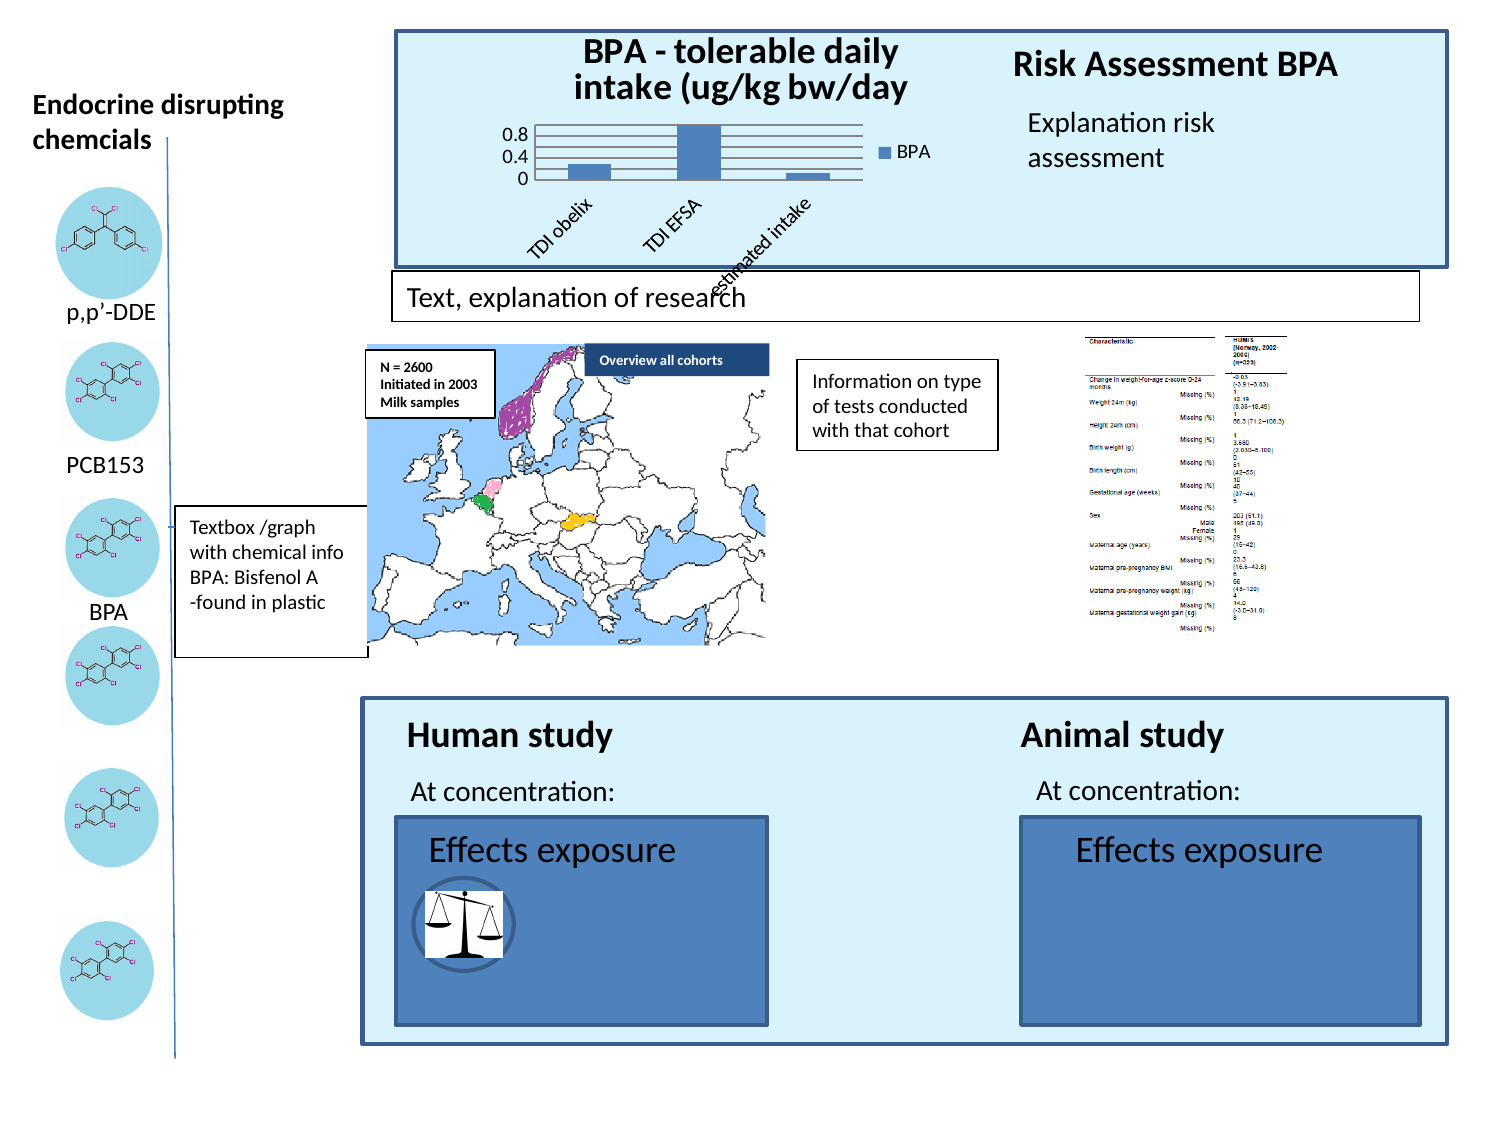

### Chart: BPA - tolerable daily intake (ug/kg bw/day
| Category | BPA |
|---|---|
| TDI obelix | 0.28 |
| TDI EFSA | 5.0 |
| estimated intake | 0.132 |
Risk Assessment BPA
Endocrine disrupting chemcials
Explanation risk assessment
Text, explanation of research
p,p’-DDE
Overview all cohorts
N = 2600
Initiated in 2003
Milk samples
Information on type of tests conducted with that cohort
PCB153
Textbox /graph with chemical info
BPA: Bisfenol A
-found in plastic
BPA
Human study
Animal study
At concentration:
At concentration:
Effects exposure
Effects exposure